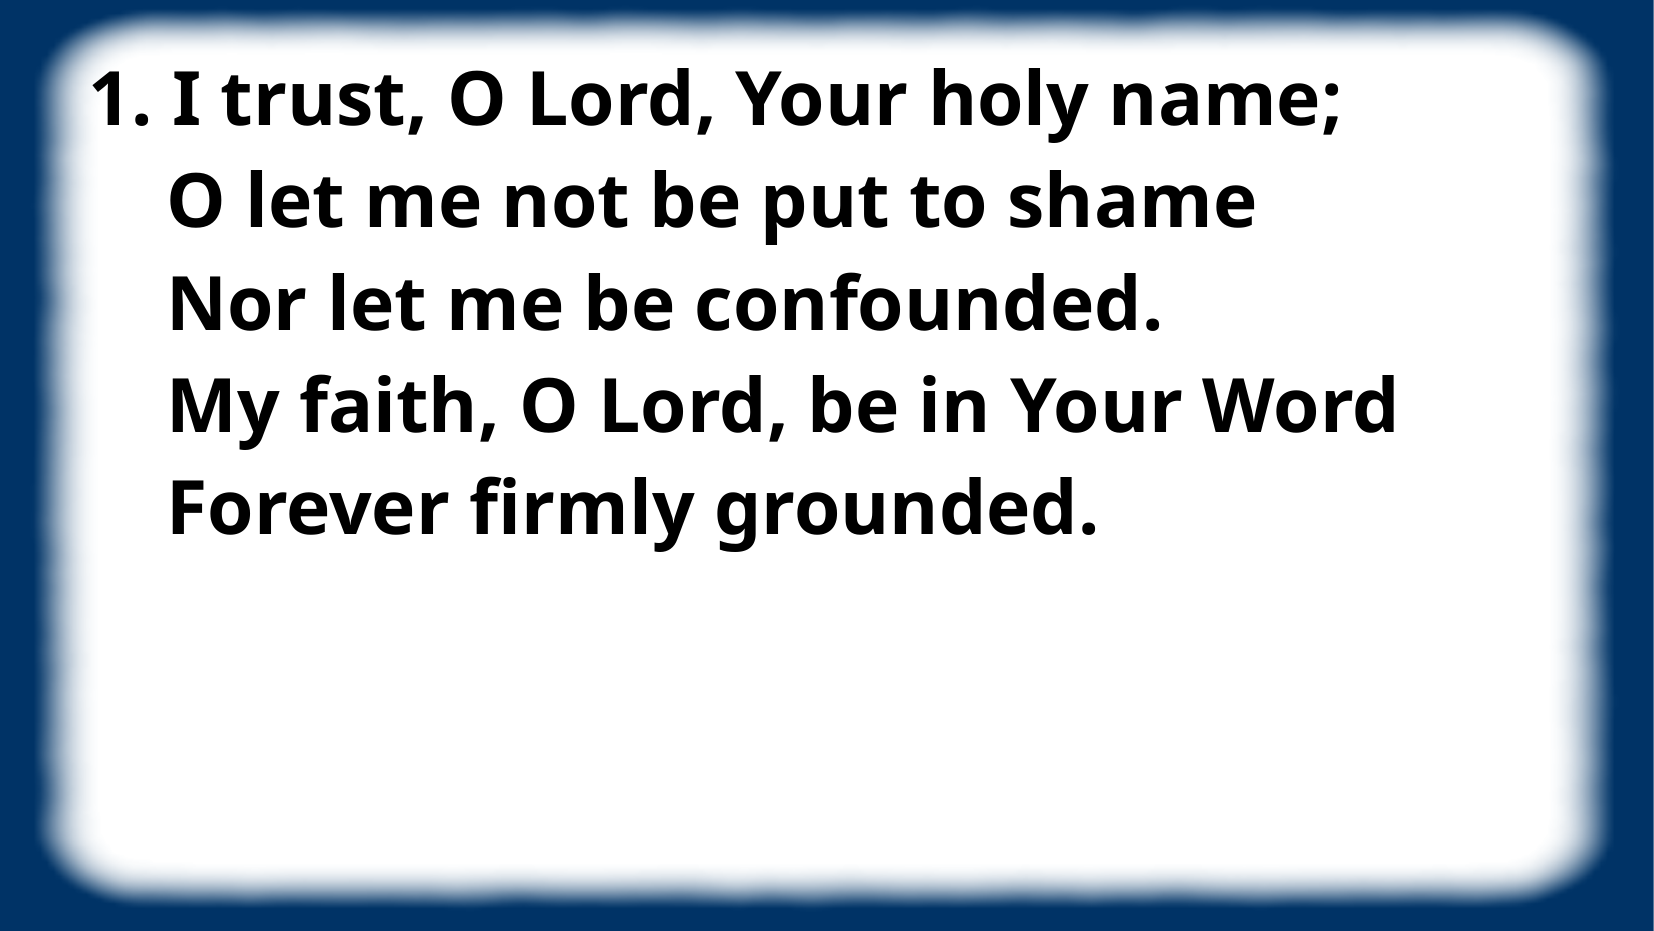

1. I trust, O Lord, Your holy name;
 O let me not be put to shame
 Nor let me be confounded.
 My faith, O Lord, be in Your Word
 Forever firmly grounded.